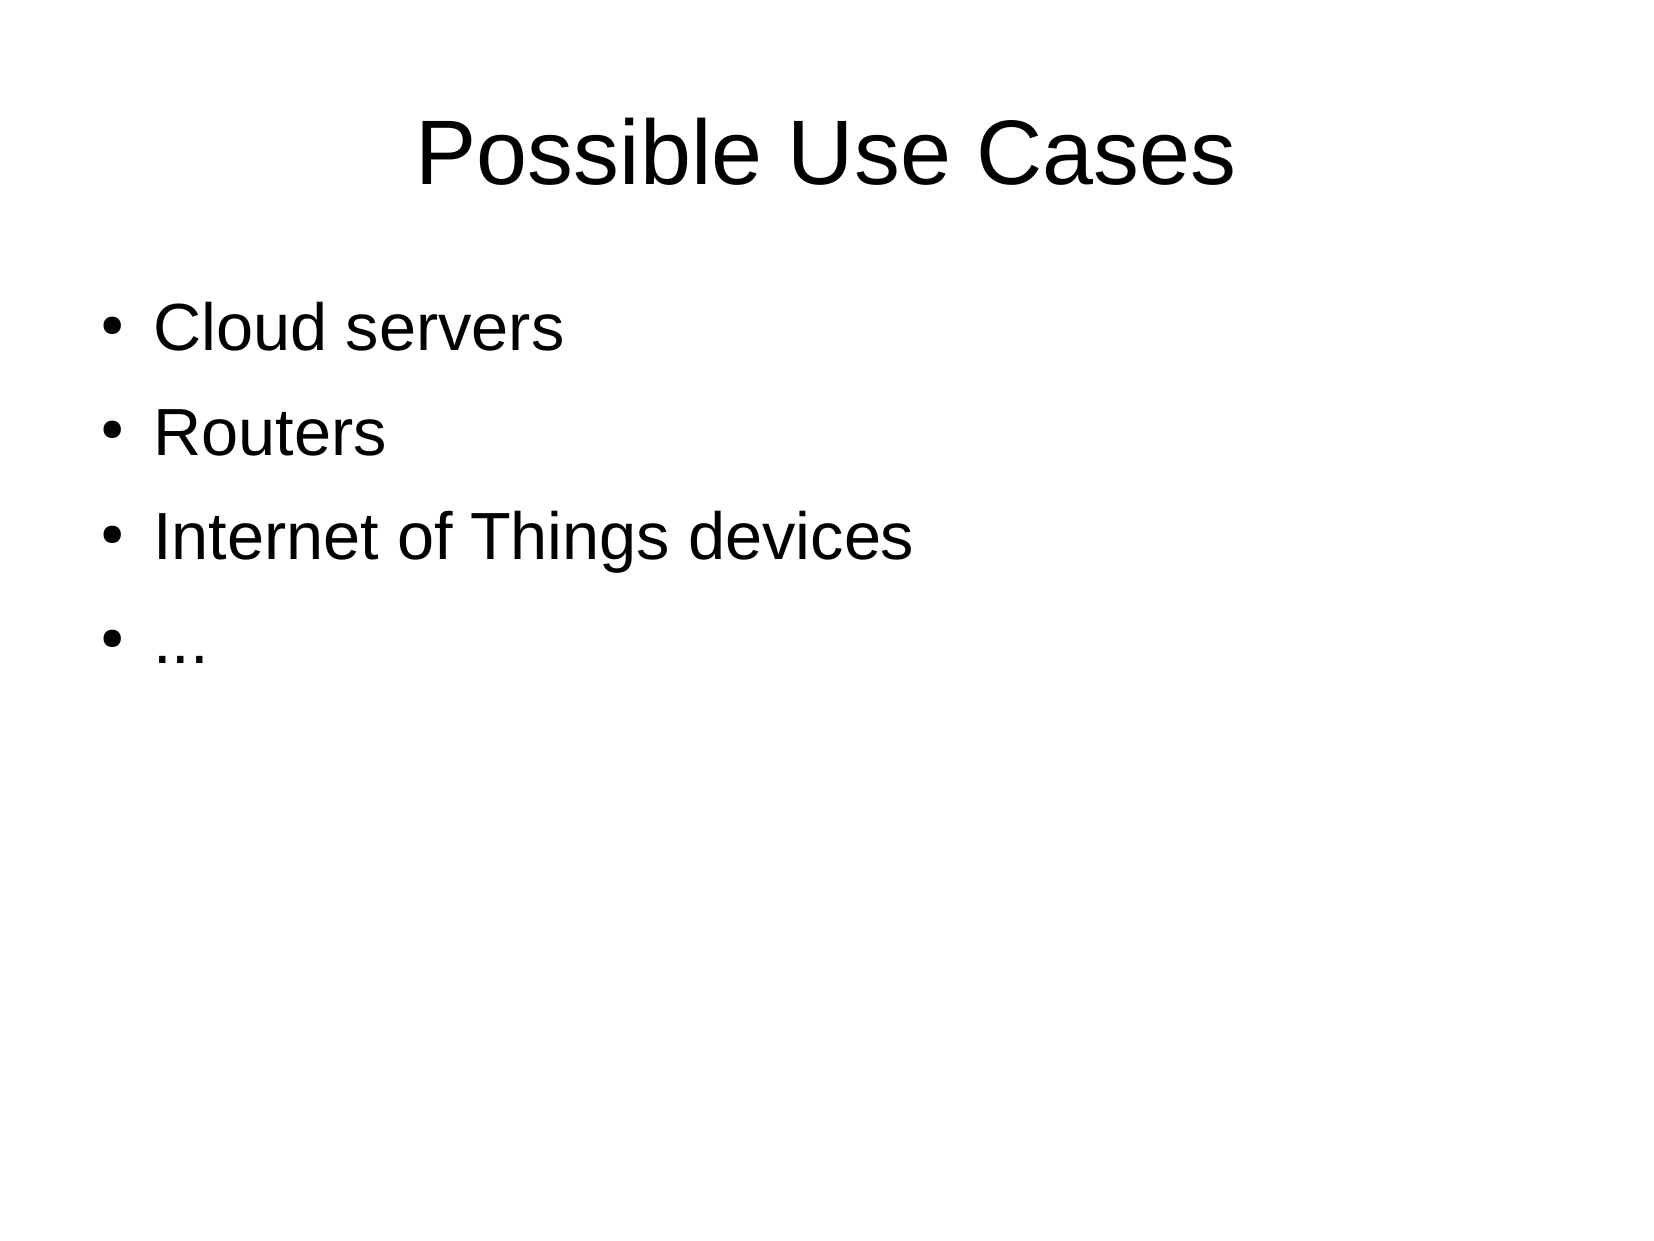

# Possible Use Cases
Cloud servers
Routers
Internet of Things devices
...